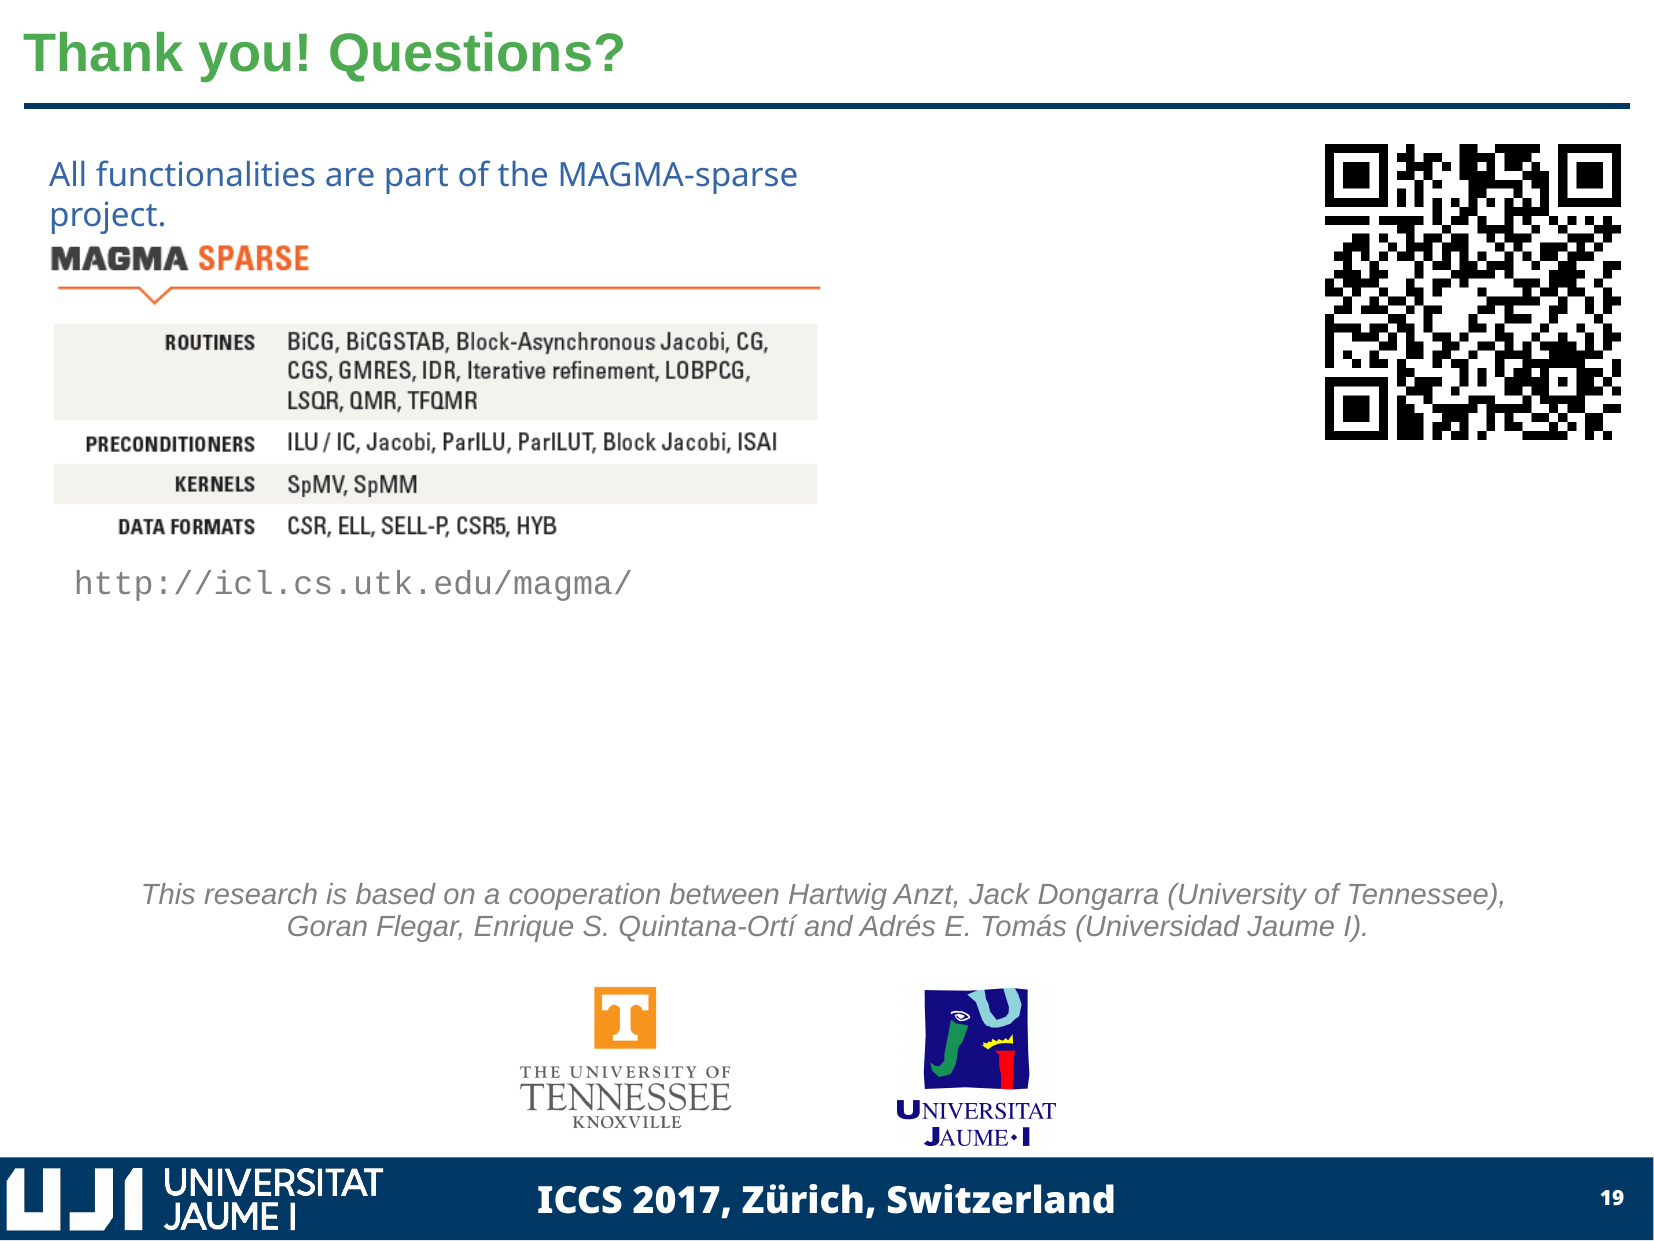

# Thank you! Questions?
All functionalities are part of the MAGMA-sparse project.
http://icl.cs.utk.edu/magma/
This research is based on a cooperation between Hartwig Anzt, Jack Dongarra (University of Tennessee),
Goran Flegar, Enrique S. Quintana-Ortí and Adrés E. Tomás (Universidad Jaume I).
ICCS 2017, Zürich, Switzerland
19